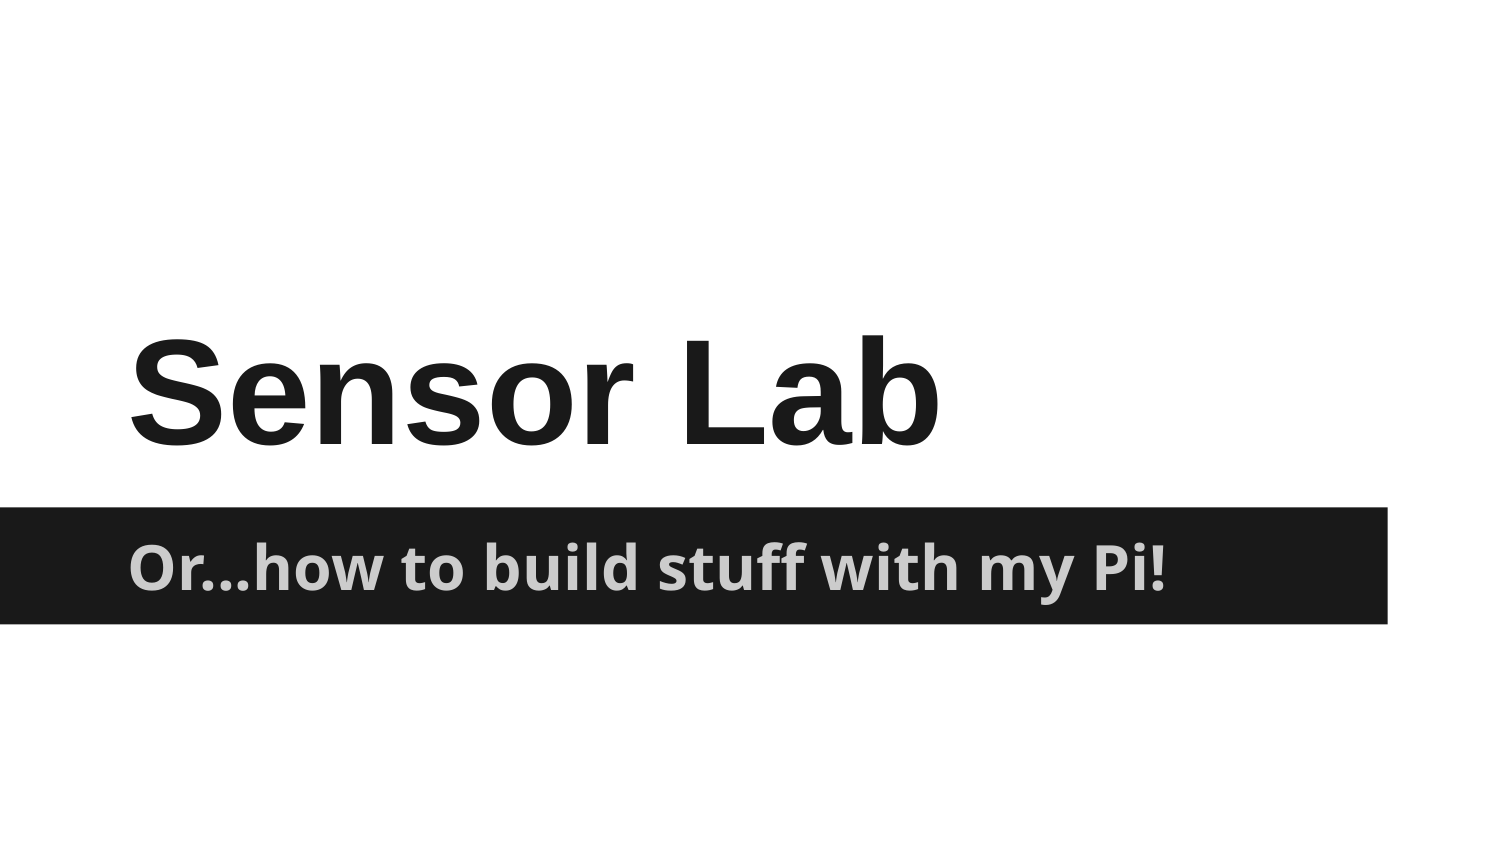

# Sensor Lab
Or...how to build stuff with my Pi!